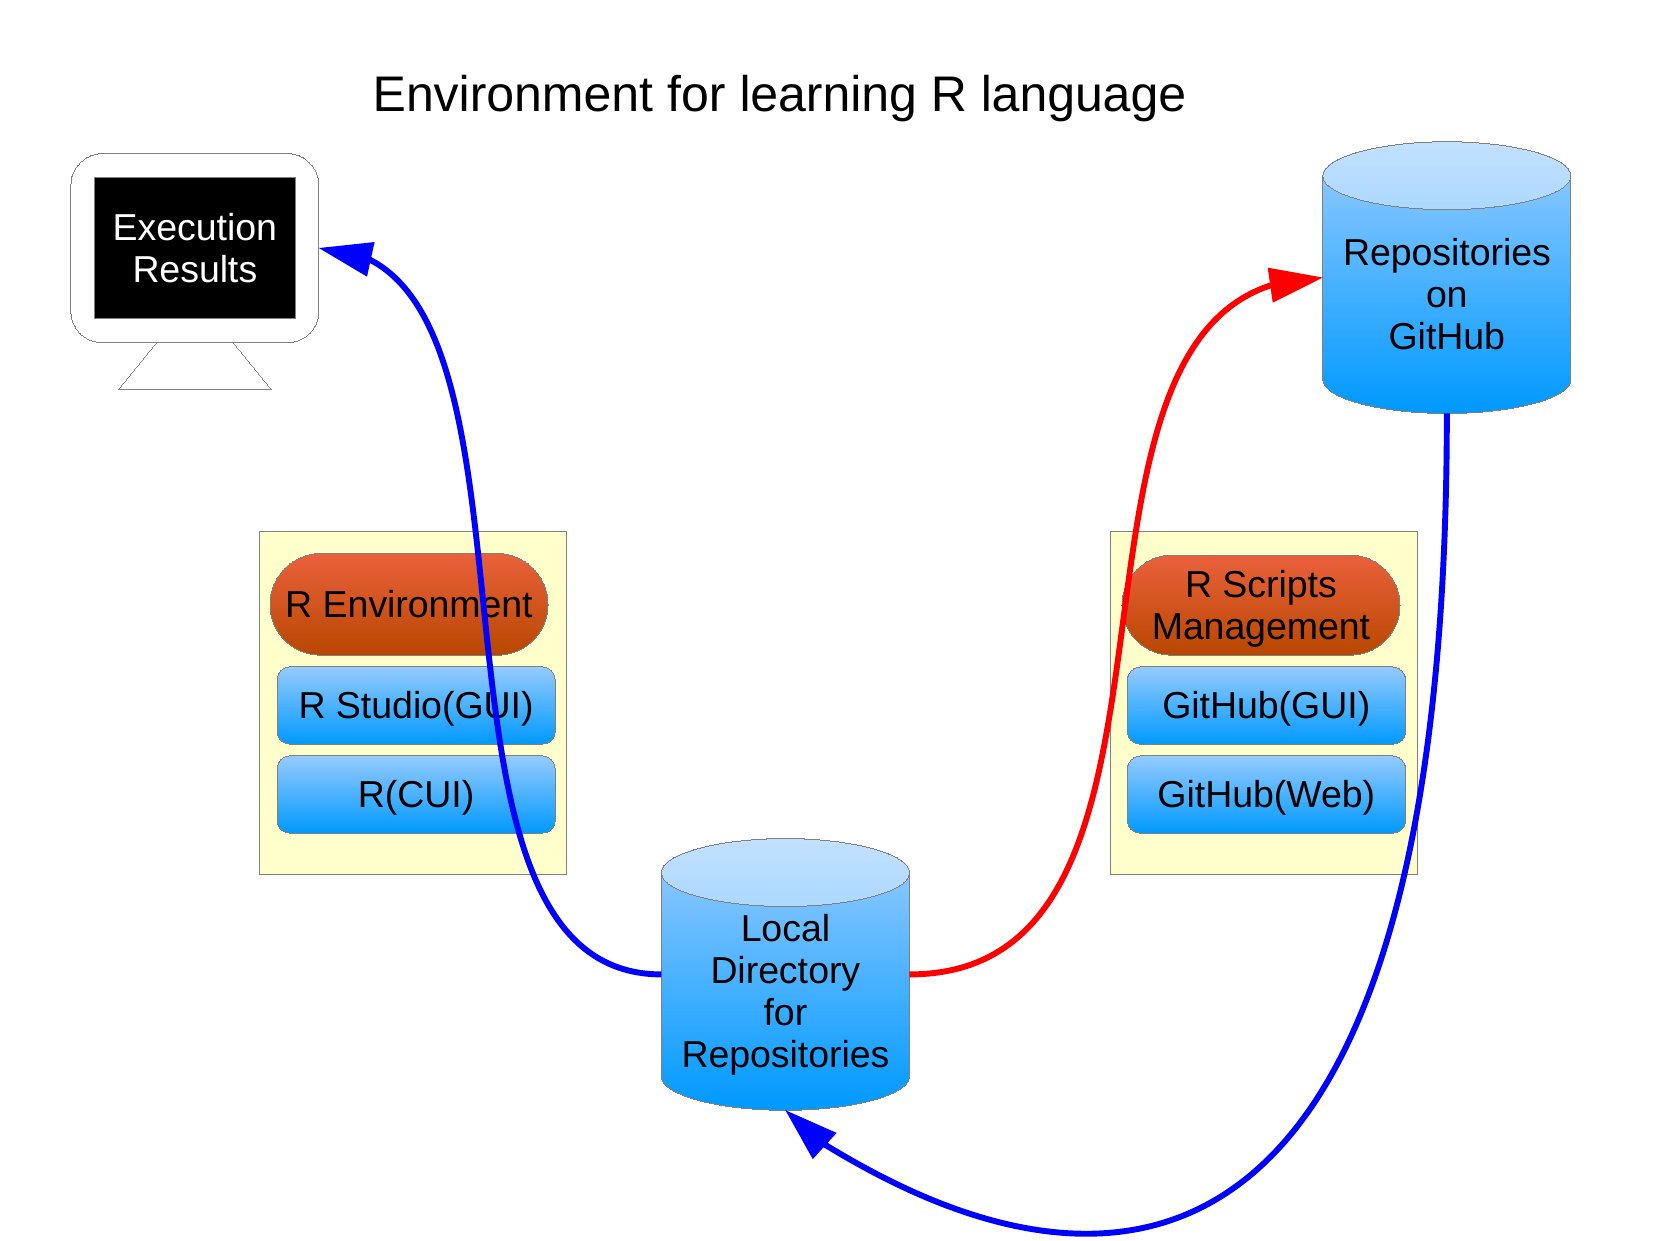

Environment for learning R language
Repositories
on
GitHub
Execution
Results
R Environment
R Studio(GUI)
R(CUI)
R Scripts
Management
GitHub(GUI)
GitHub(Web)
Local
Directory
for
Repositories